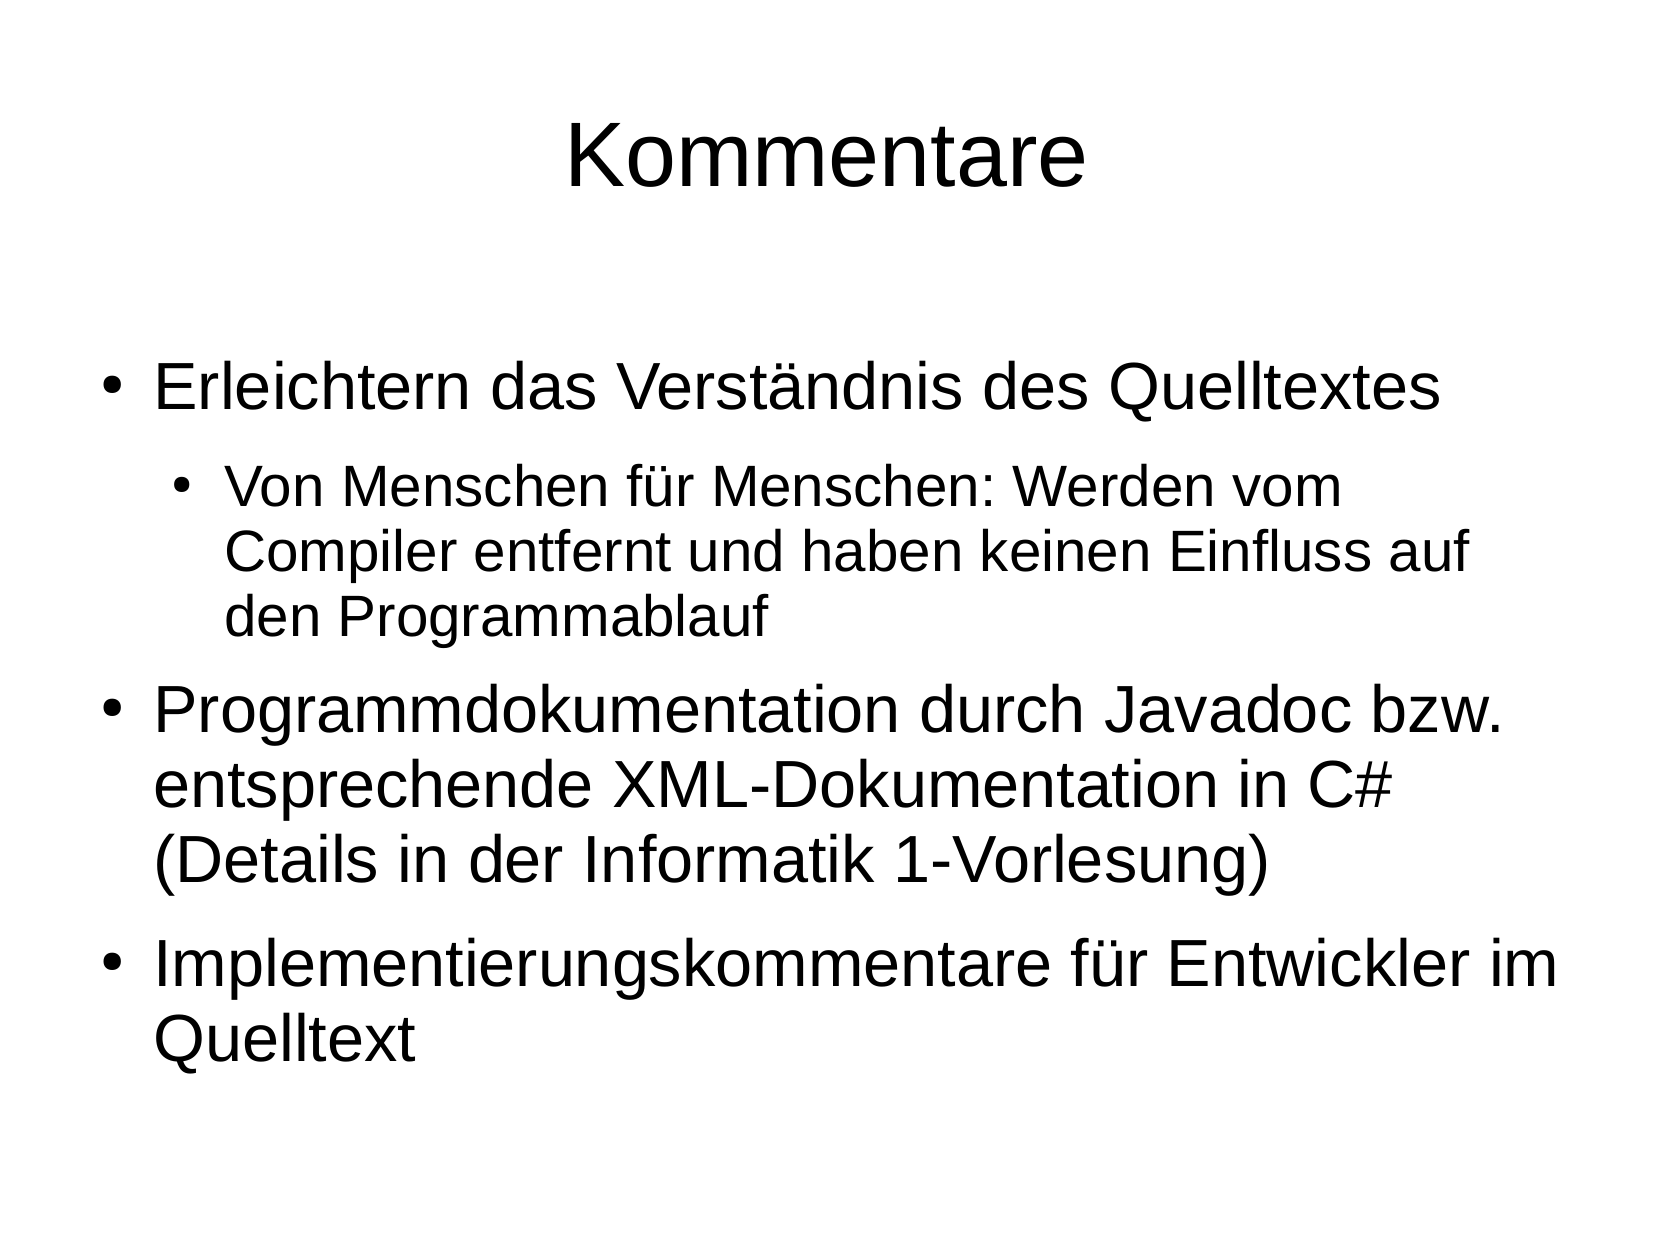

# Kommentare
Erleichtern das Verständnis des Quelltextes
Von Menschen für Menschen: Werden vom Compiler entfernt und haben keinen Einfluss auf den Programmablauf
Programmdokumentation durch Javadoc bzw. entsprechende XML-Dokumentation in C# (Details in der Informatik 1-Vorlesung)
Implementierungskommentare für Entwickler im Quelltext